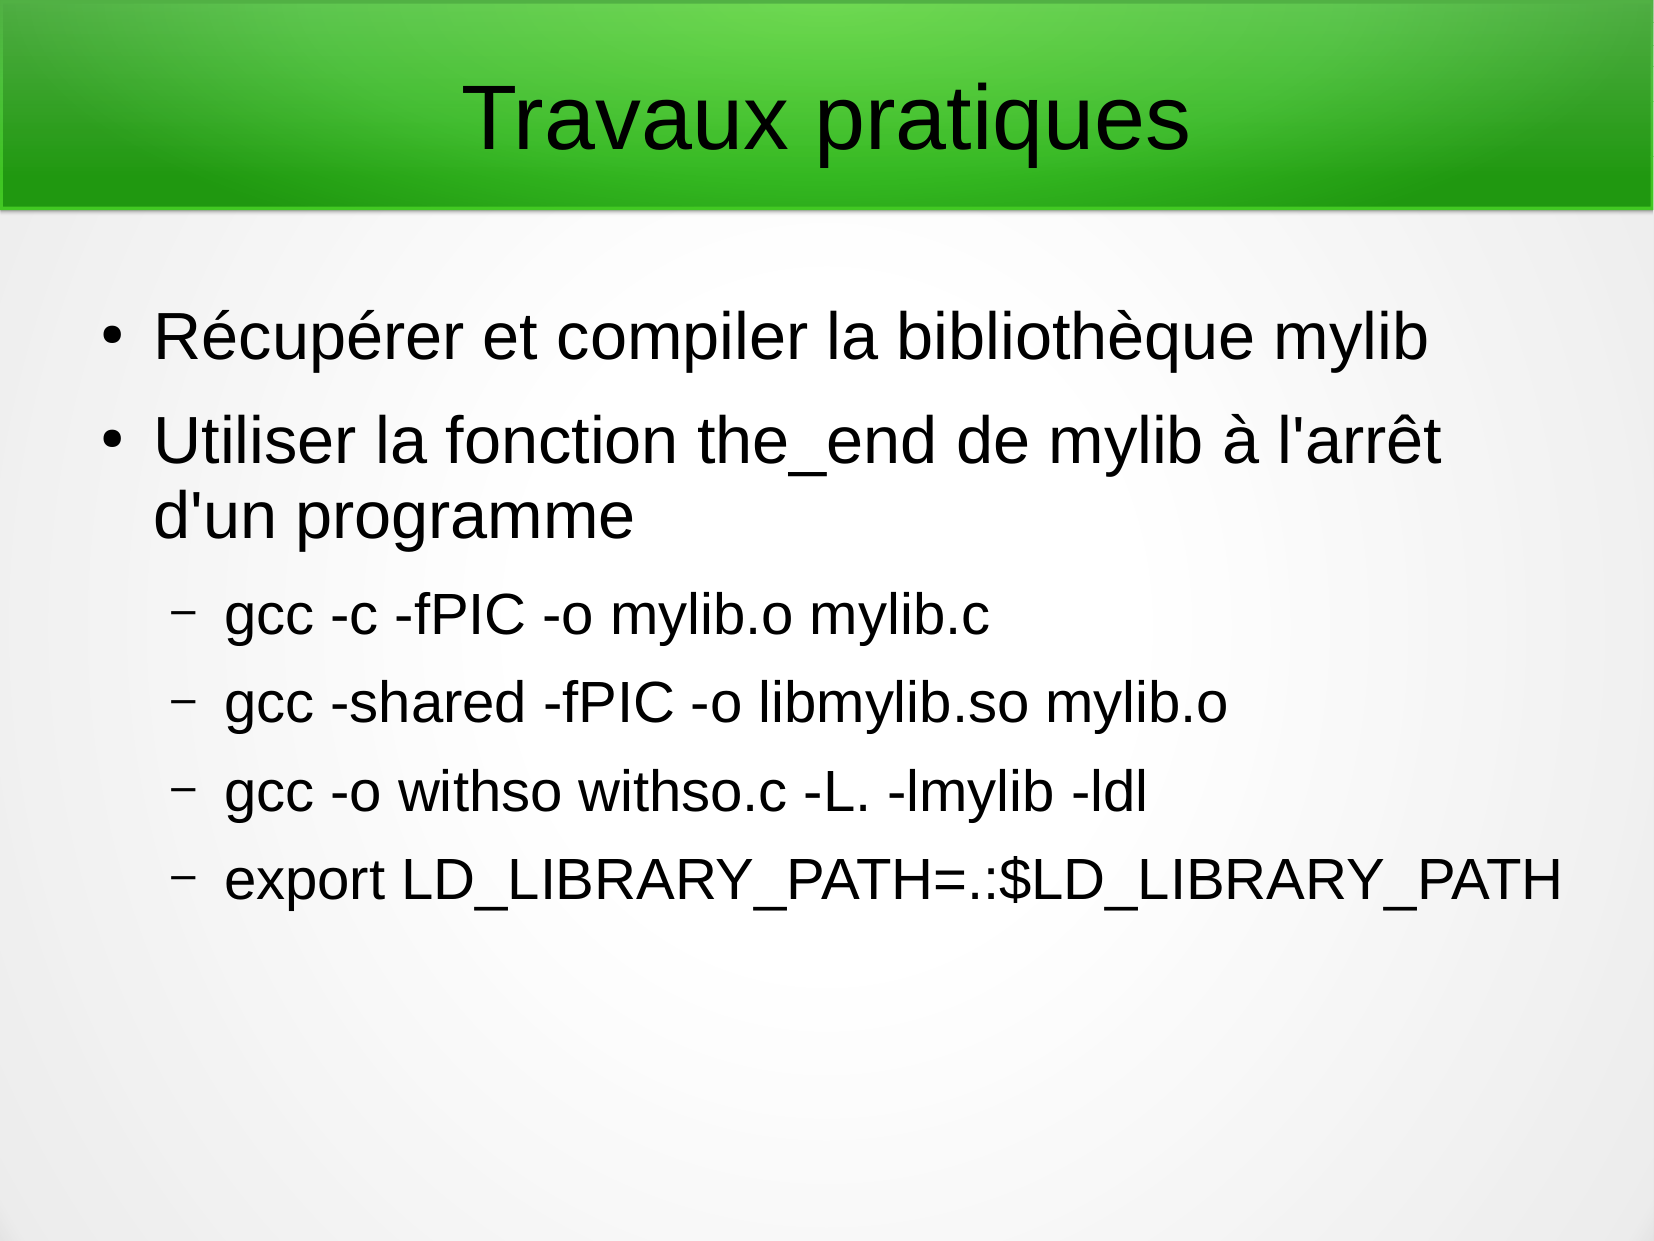

# Travaux pratiques
Récupérer et compiler la bibliothèque mylib
Utiliser la fonction the_end de mylib à l'arrêt d'un programme
gcc -c -fPIC -o mylib.o mylib.c
gcc -shared -fPIC -o libmylib.so mylib.o
gcc -o withso withso.c -L. -lmylib -ldl
export LD_LIBRARY_PATH=.:$LD_LIBRARY_PATH